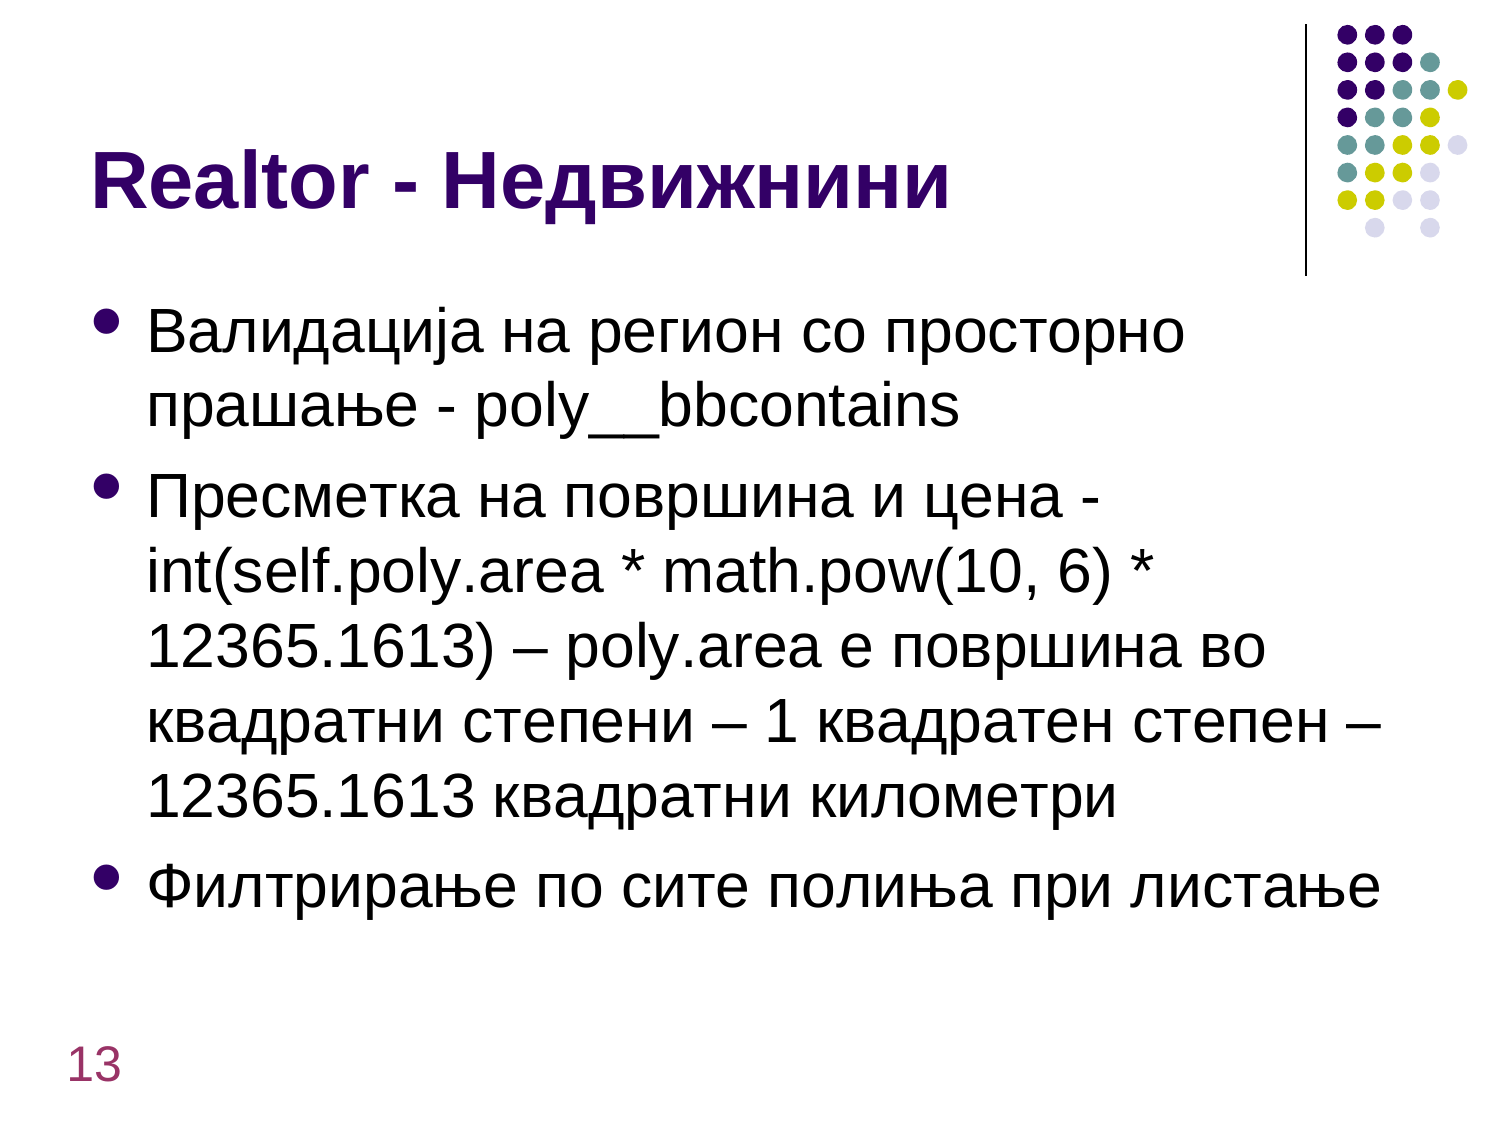

# Realtor - Недвижнини
Валидација на регион со просторно прашање - poly__bbcontains
Пресметка на површина и цена - int(self.poly.area * math.pow(10, 6) * 12365.1613) – poly.area е површина во квадратни степени – 1 квадратен степен – 12365.1613 квадратни километри
Филтрирање по сите полиња при листање